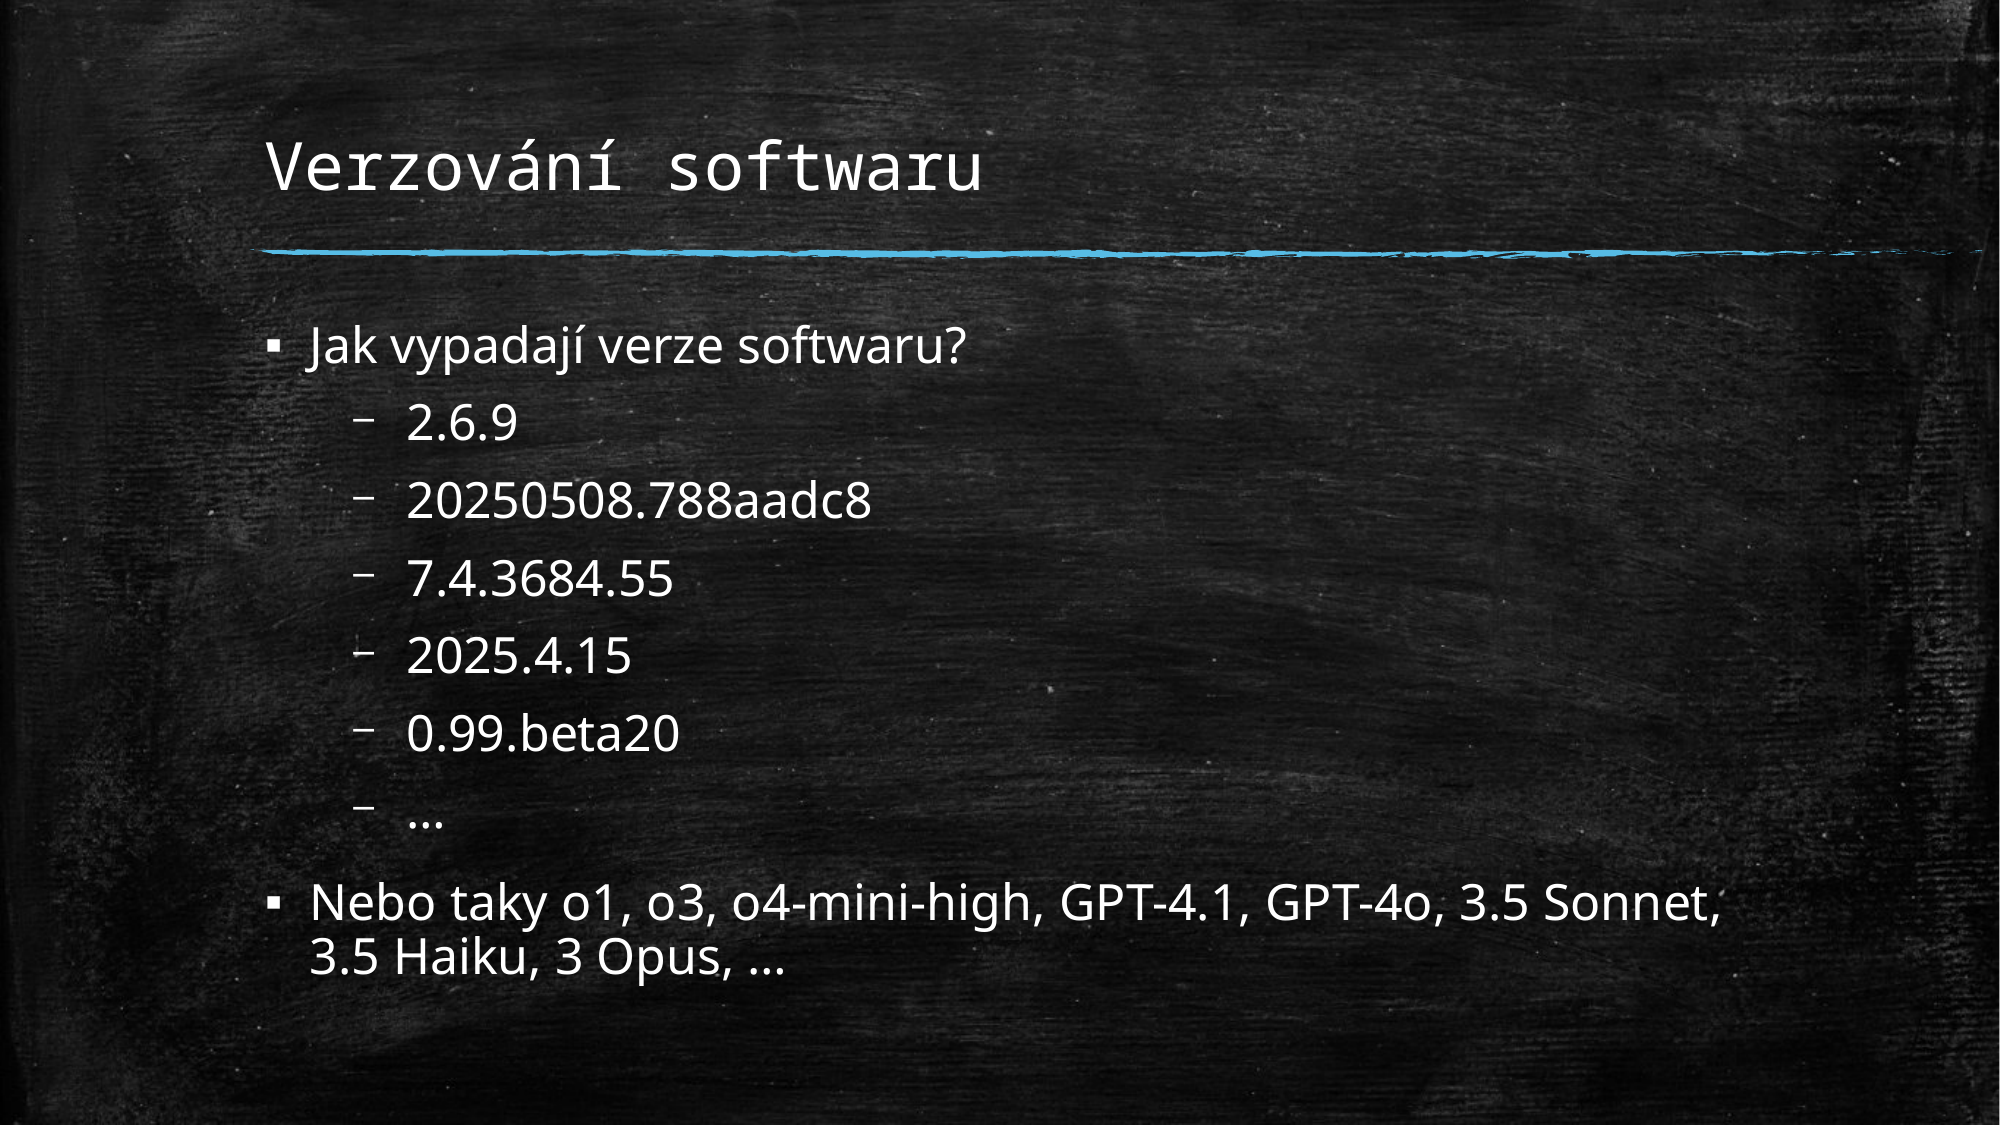

# Verzování softwaru
Jak vypadají verze softwaru?
2.6.9
20250508.788aadc8
7.4.3684.55
2025.4.15
0.99.beta20
…
Nebo taky o1, o3, o4-mini-high, GPT-4.1, GPT-4o, 3.5 Sonnet, 3.5 Haiku, 3 Opus, …